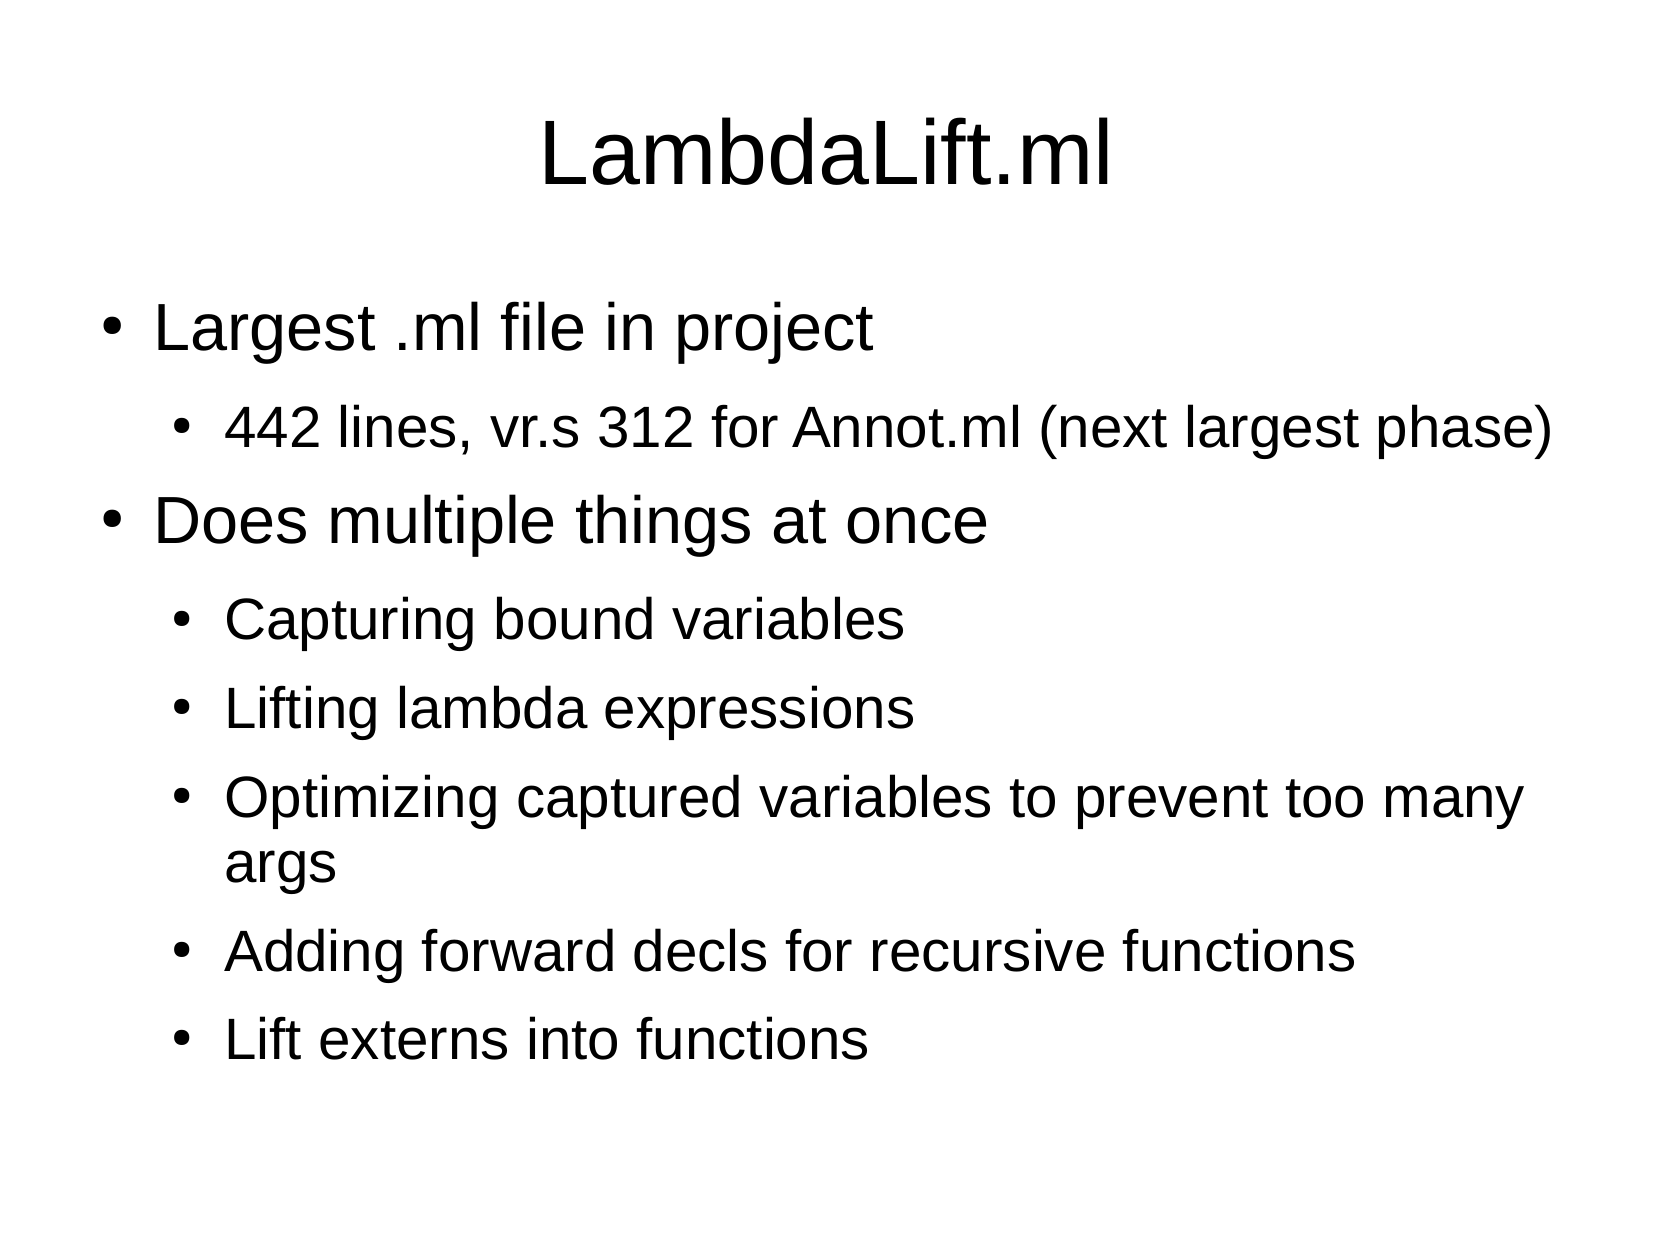

# LambdaLift.ml
Largest .ml file in project
442 lines, vr.s 312 for Annot.ml (next largest phase)
Does multiple things at once
Capturing bound variables
Lifting lambda expressions
Optimizing captured variables to prevent too many args
Adding forward decls for recursive functions
Lift externs into functions